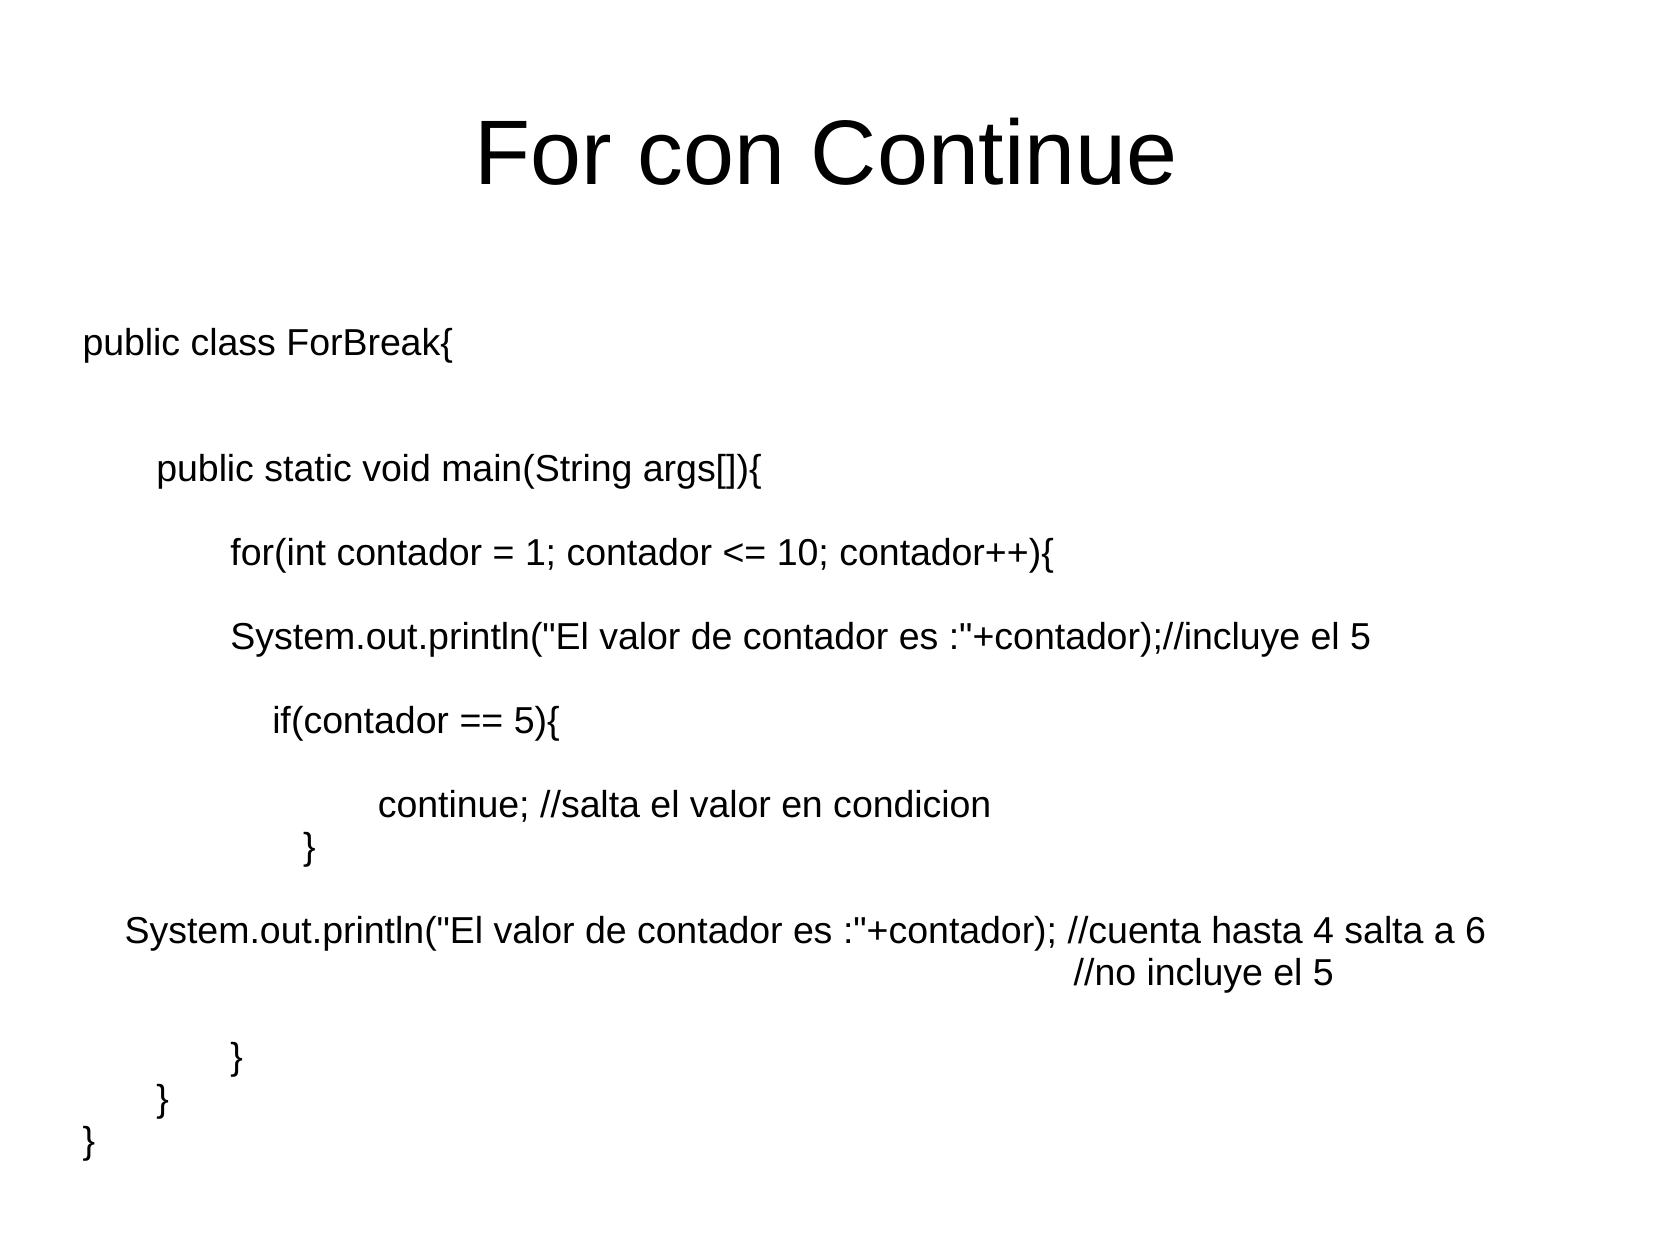

# For con Continue
public class ForBreak{
	public static void main(String args[]){
		for(int contador = 1; contador <= 10; contador++){
		System.out.println("El valor de contador es :"+contador);//incluye el 5
		 if(contador == 5){
				continue; //salta el valor en condicion
 }
 System.out.println("El valor de contador es :"+contador); //cuenta hasta 4 salta a 6
													 //no incluye el 5
		}
	}
}